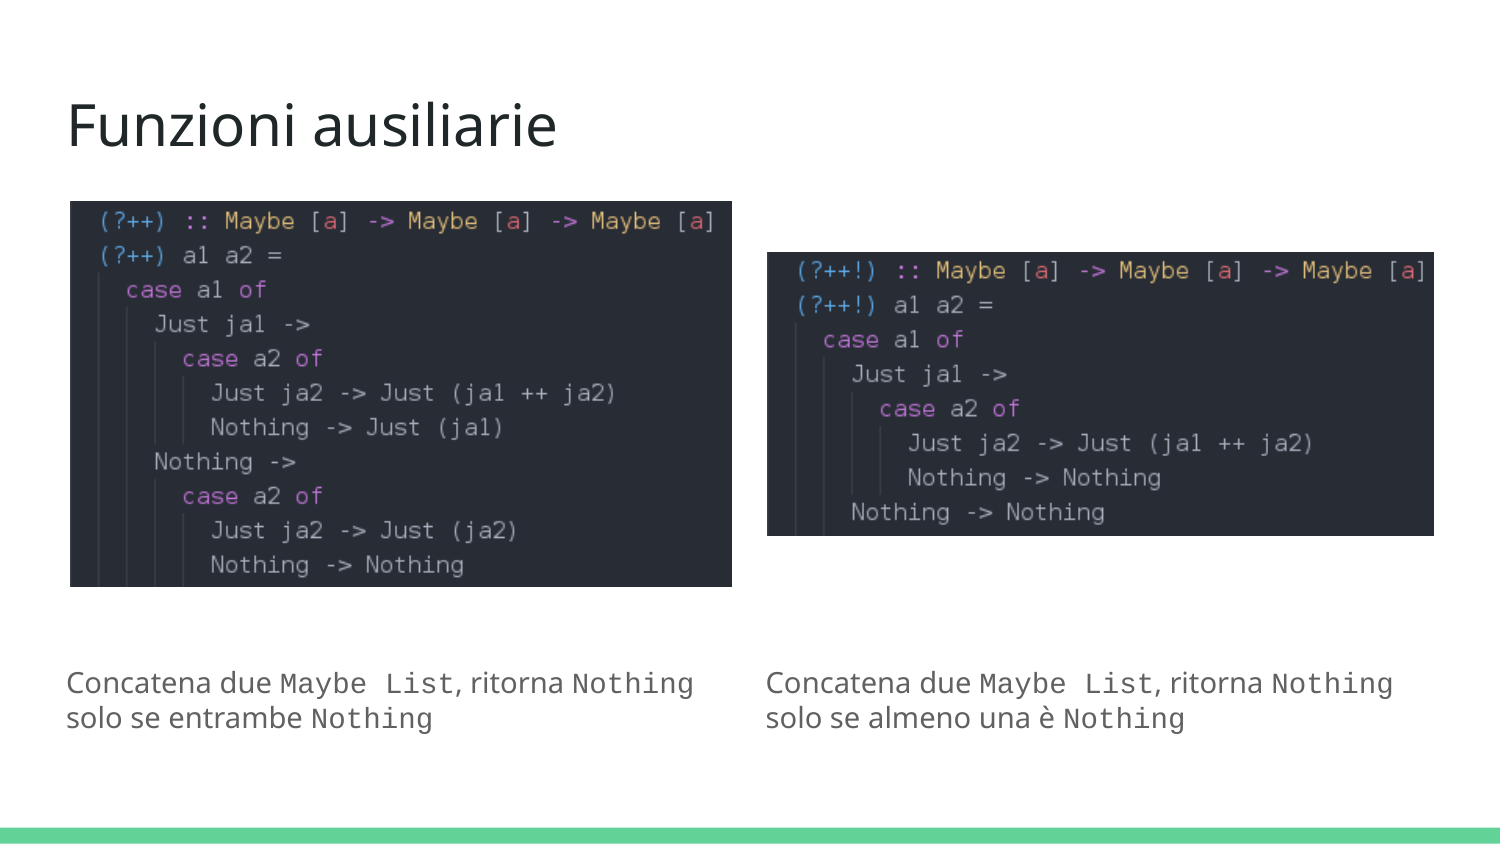

# Funzioni ausiliarie
Concatena due Maybe List, ritorna Nothing solo se entrambe Nothing
Concatena due Maybe List, ritorna Nothing solo se almeno una è Nothing